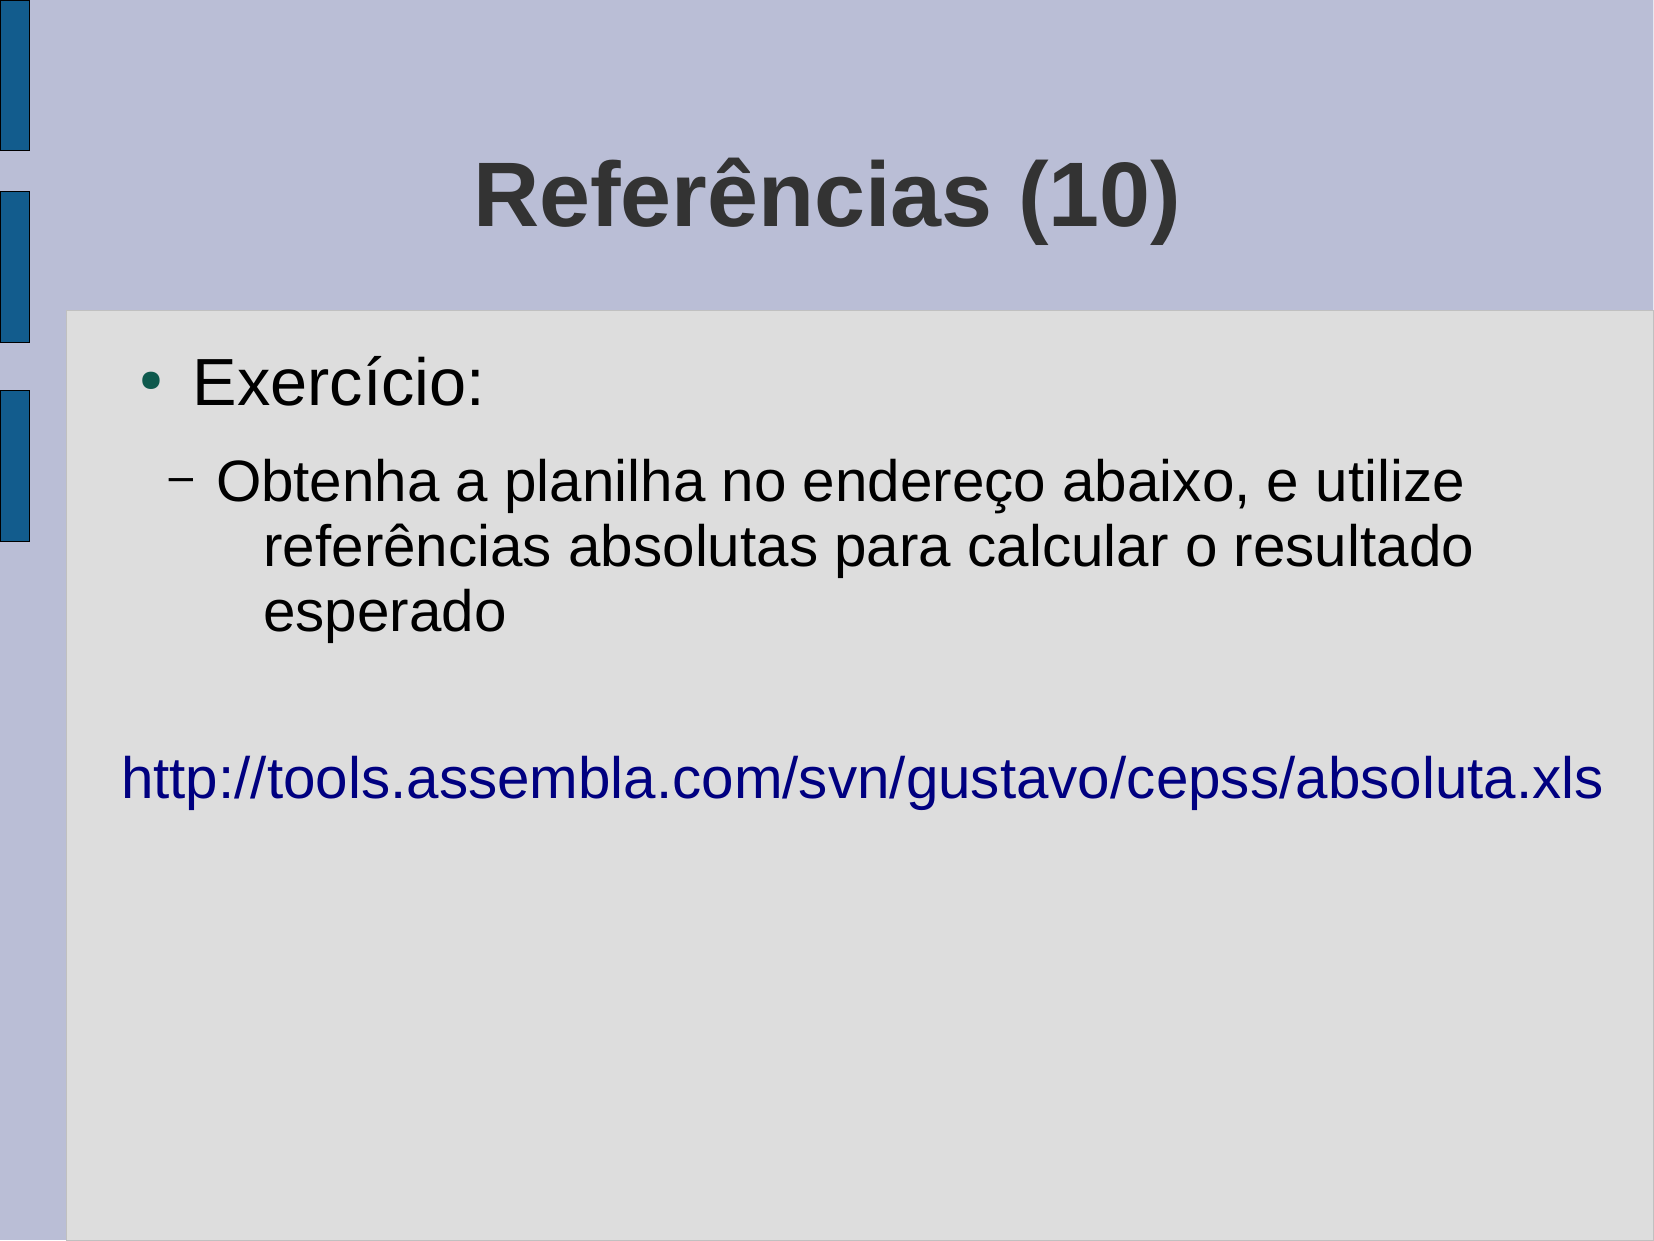

# Referências (10)
Exercício:
Obtenha a planilha no endereço abaixo, e utilize referências absolutas para calcular o resultado esperado
http://tools.assembla.com/svn/gustavo/cepss/absoluta.xls